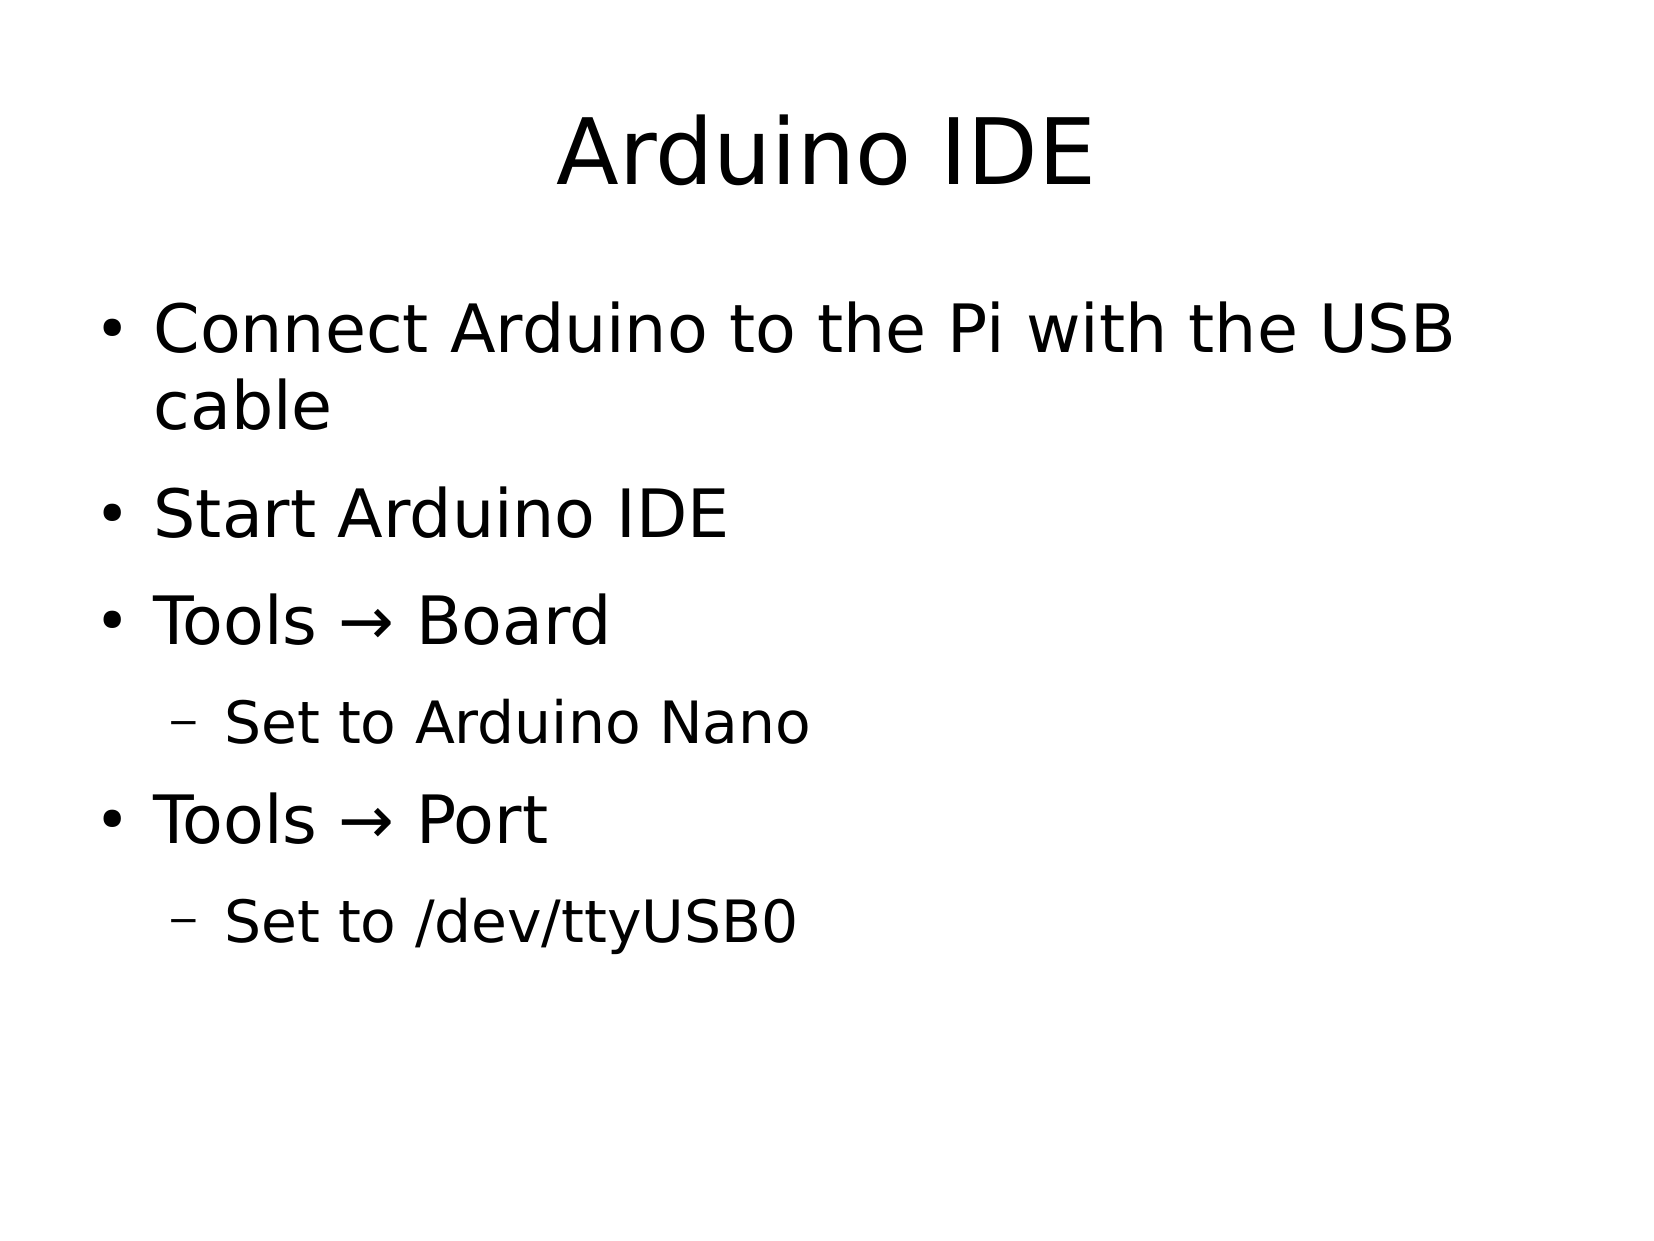

# Arduino IDE
Connect Arduino to the Pi with the USB cable
Start Arduino IDE
Tools → Board
Set to Arduino Nano
Tools → Port
Set to /dev/ttyUSB0